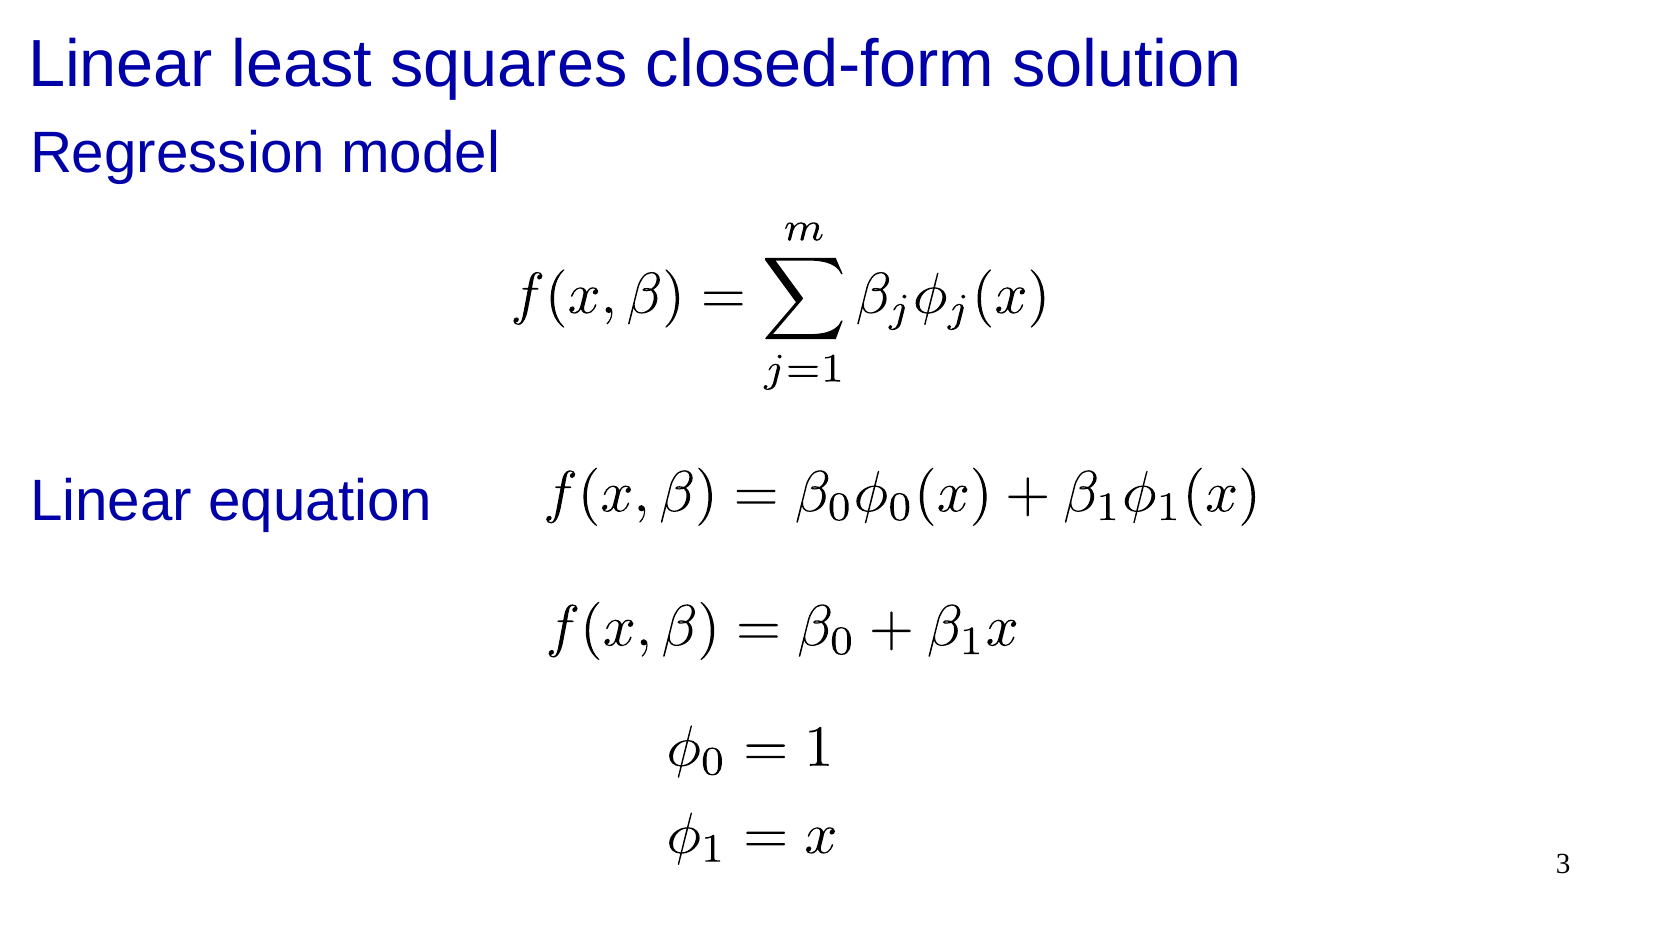

# Linear least squares closed-form solution
Regression model
Linear equation
3